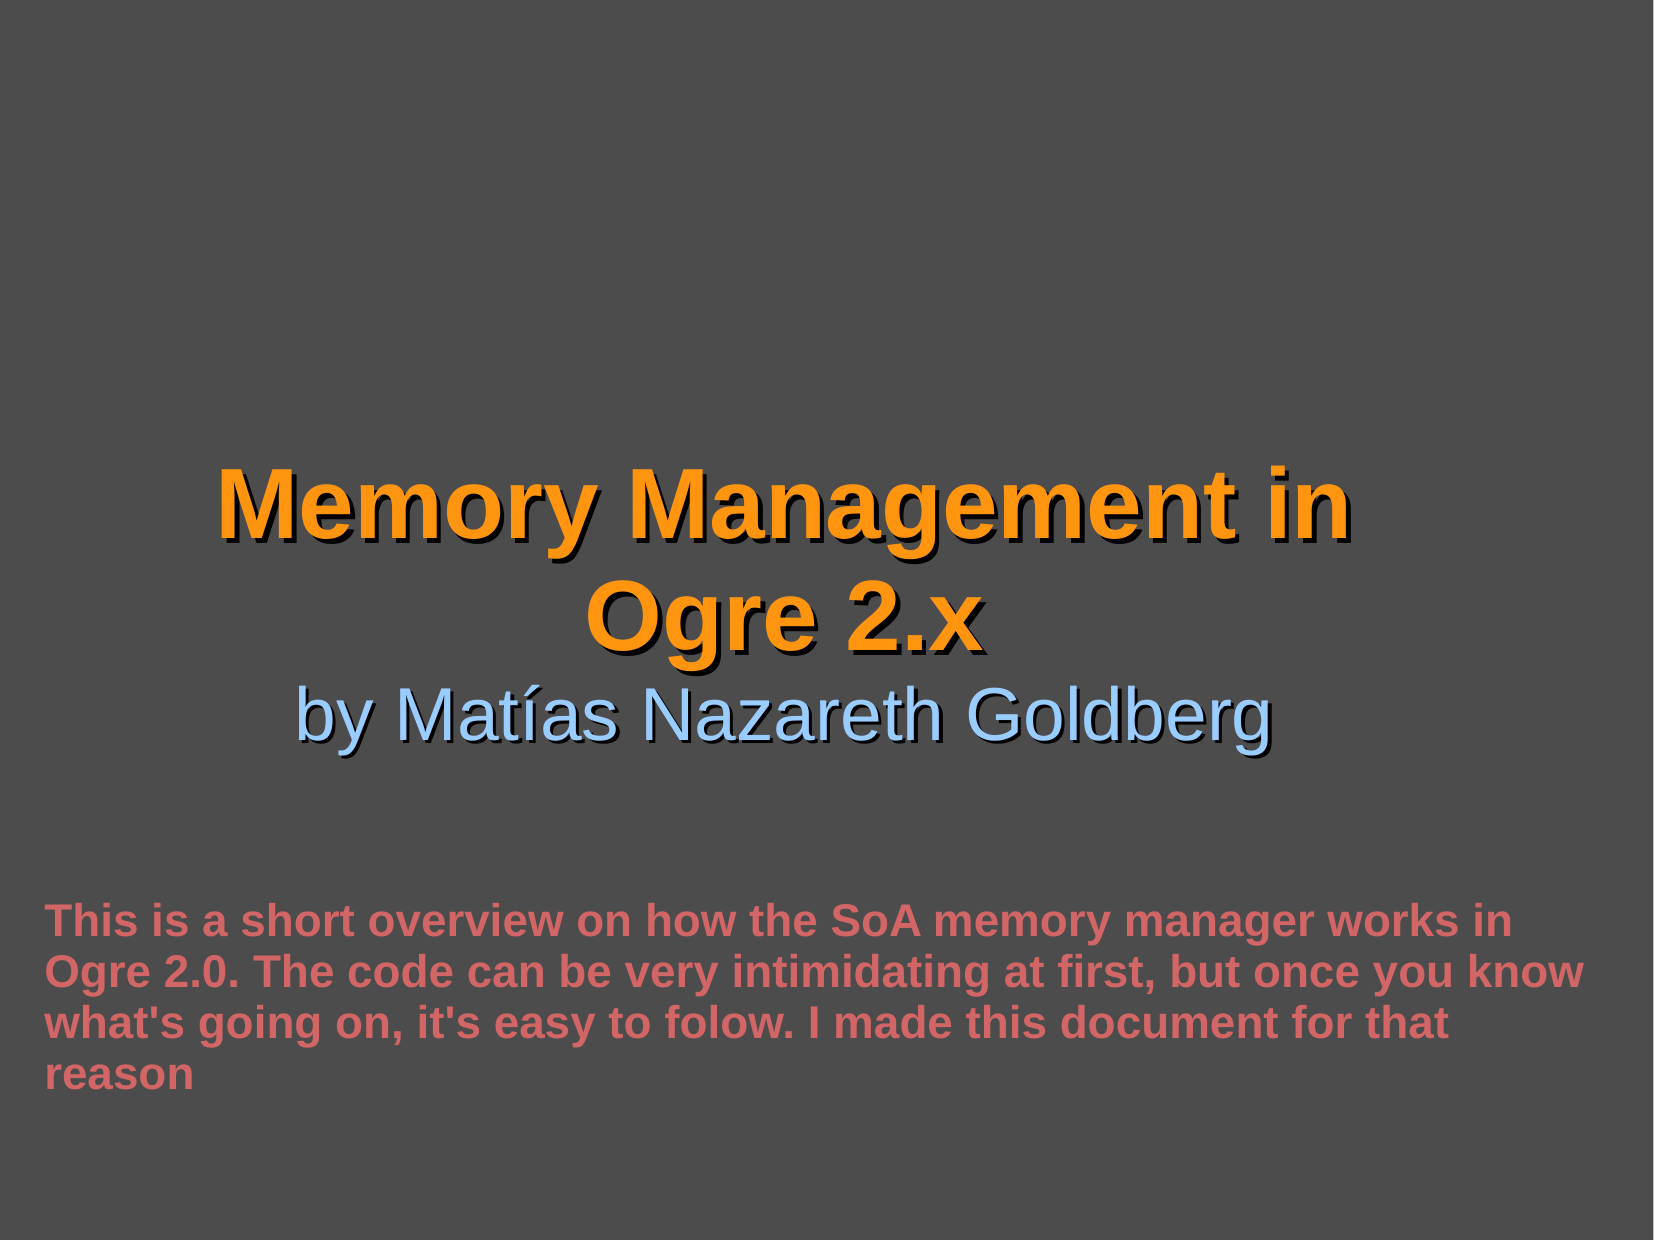

Memory Management in Ogre 2.x
by Matías Nazareth Goldberg
This is a short overview on how the SoA memory manager works in Ogre 2.0. The code can be very intimidating at first, but once you know what's going on, it's easy to folow. I made this document for that reason